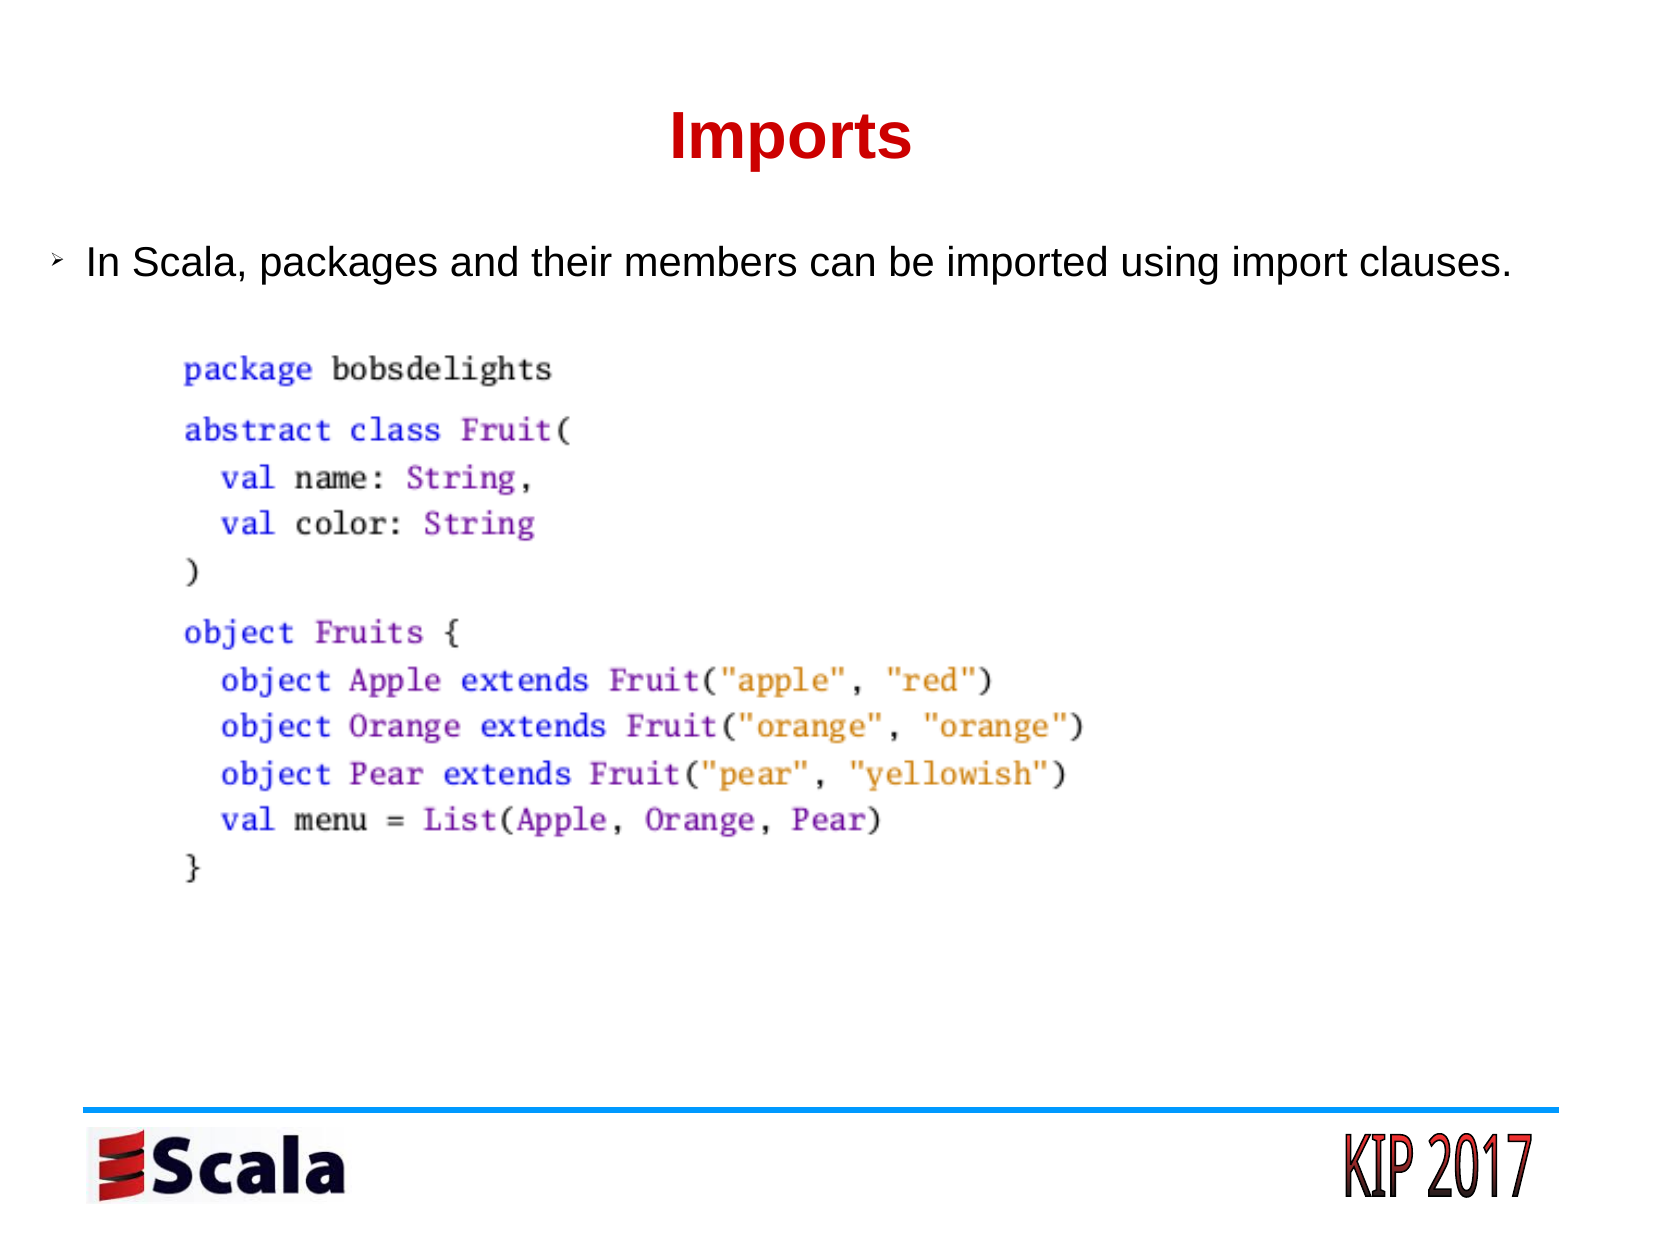

# Imports
In Scala, packages and their members can be imported using import clauses.